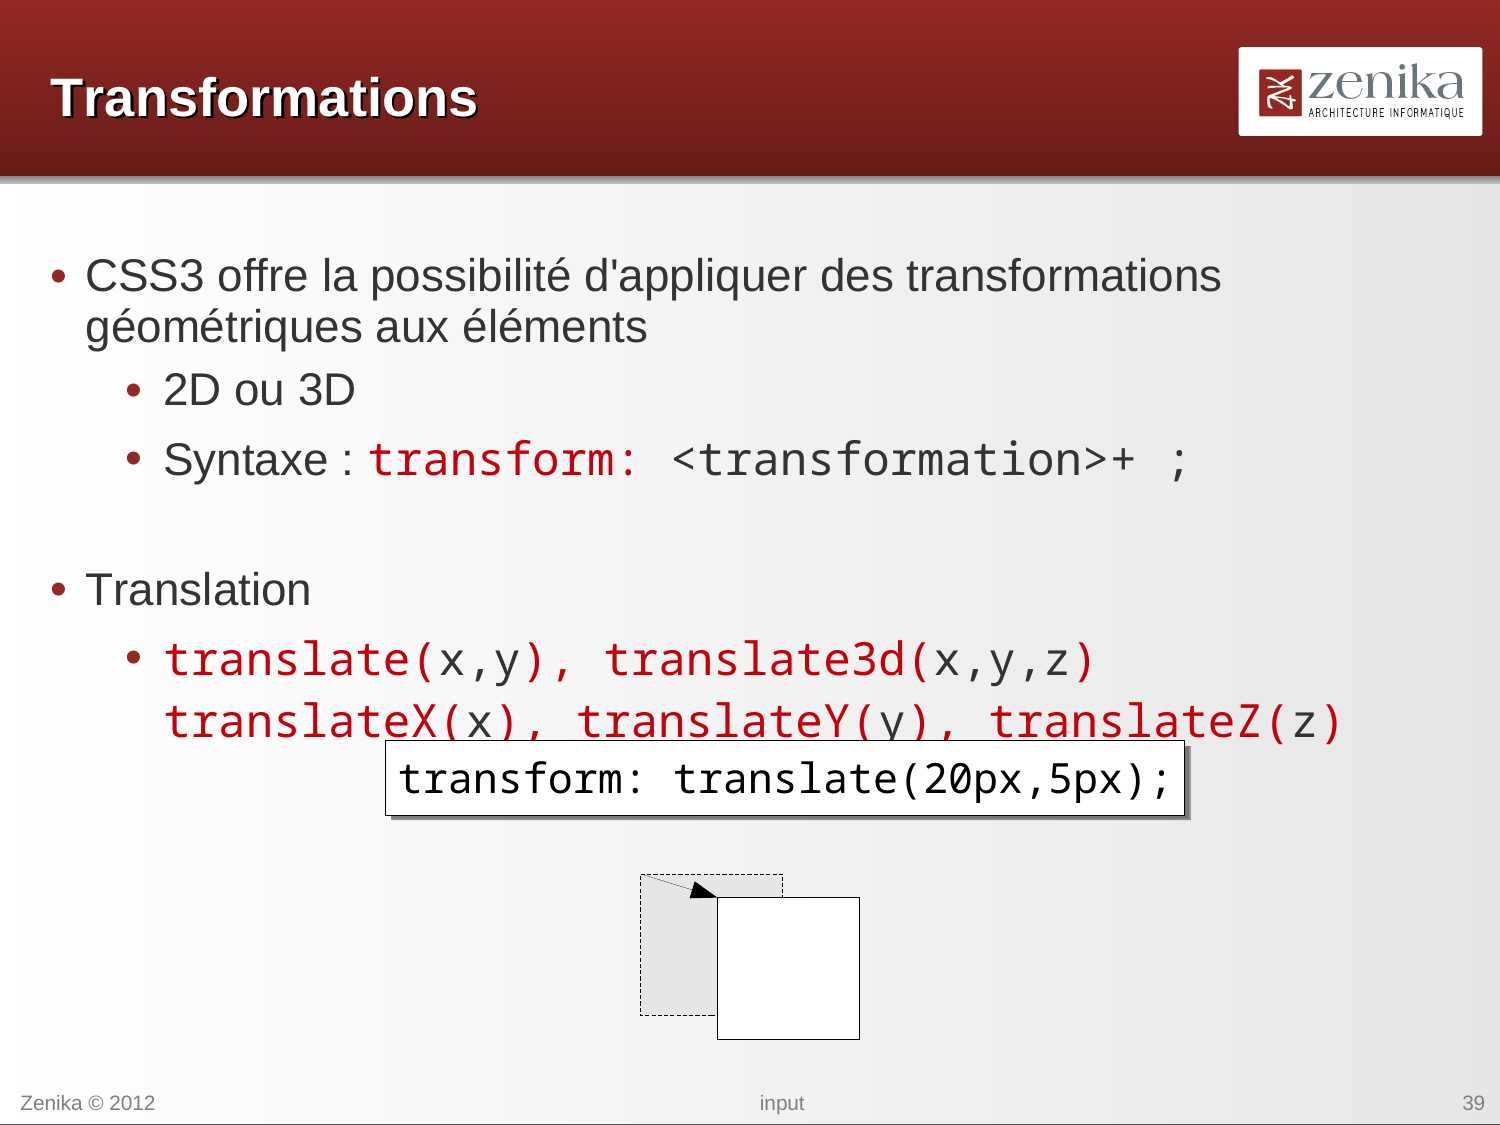

# Transformations
CSS3 offre la possibilité d'appliquer des transformations géométriques aux éléments
2D ou 3D
Syntaxe : transform: <transformation>+ ;
Translation
translate(x,y), translate3d(x,y,z)
translateX(x), translateY(y), translateZ(z)
transform: translate(20px,5px);